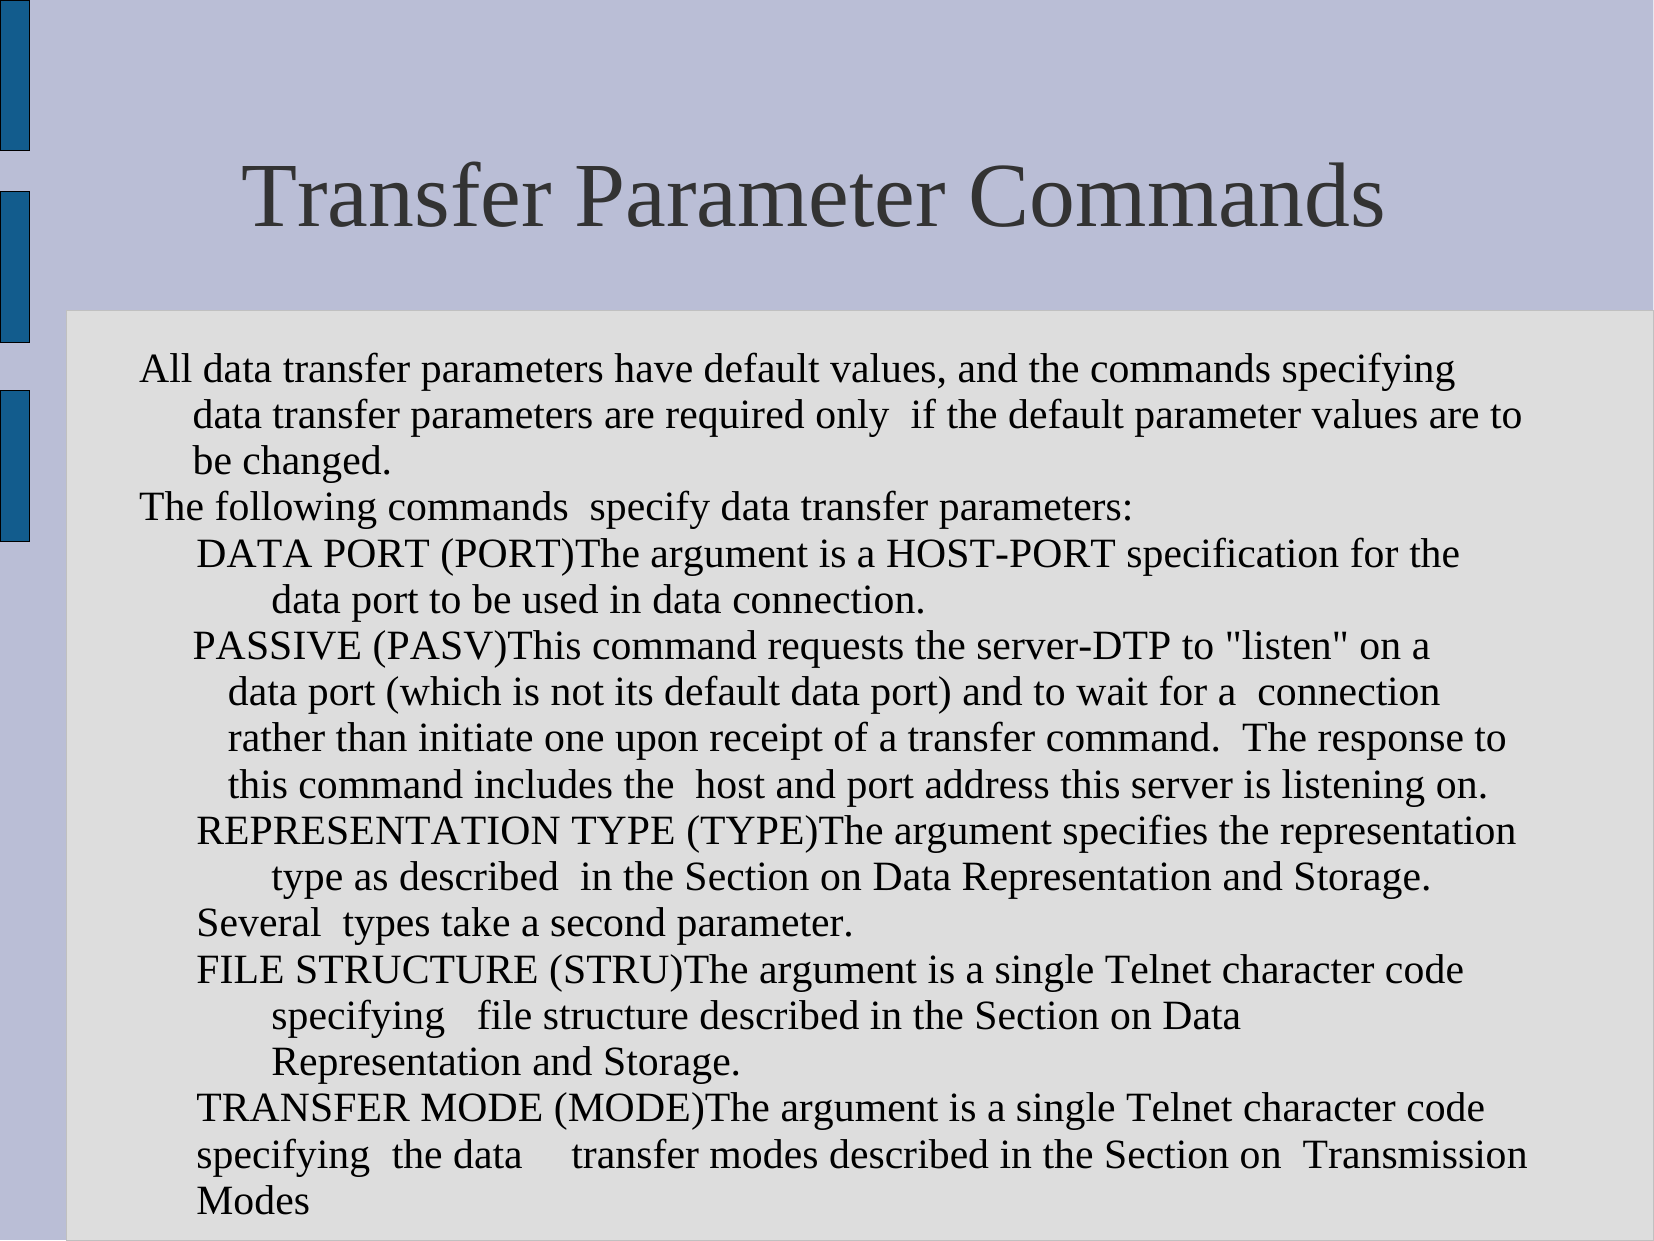

# Transfer Parameter Commands
All data transfer parameters have default values, and the commands specifying data transfer parameters are required only if the default parameter values are to be changed.
The following commands specify data transfer parameters:
DATA PORT (PORT)The argument is a HOST-PORT specification for the 	data port to be used in data connection.
PASSIVE (PASV)This command requests the server-DTP to "listen" on a 	data port (which is not its default data port) and to wait for a connection rather than initiate one upon receipt of a transfer command. The response to this command includes the host and port address this server is listening on.
REPRESENTATION TYPE (TYPE)The argument specifies the representation 	type as described in the Section on Data Representation and Storage. 	Several types take a second parameter.
FILE STRUCTURE (STRU)The argument is a single Telnet character code 	specifying file structure described in the Section on Data 				Representation and Storage.
TRANSFER MODE (MODE)The argument is a single Telnet character code specifying the data 	transfer modes described in the Section on Transmission Modes